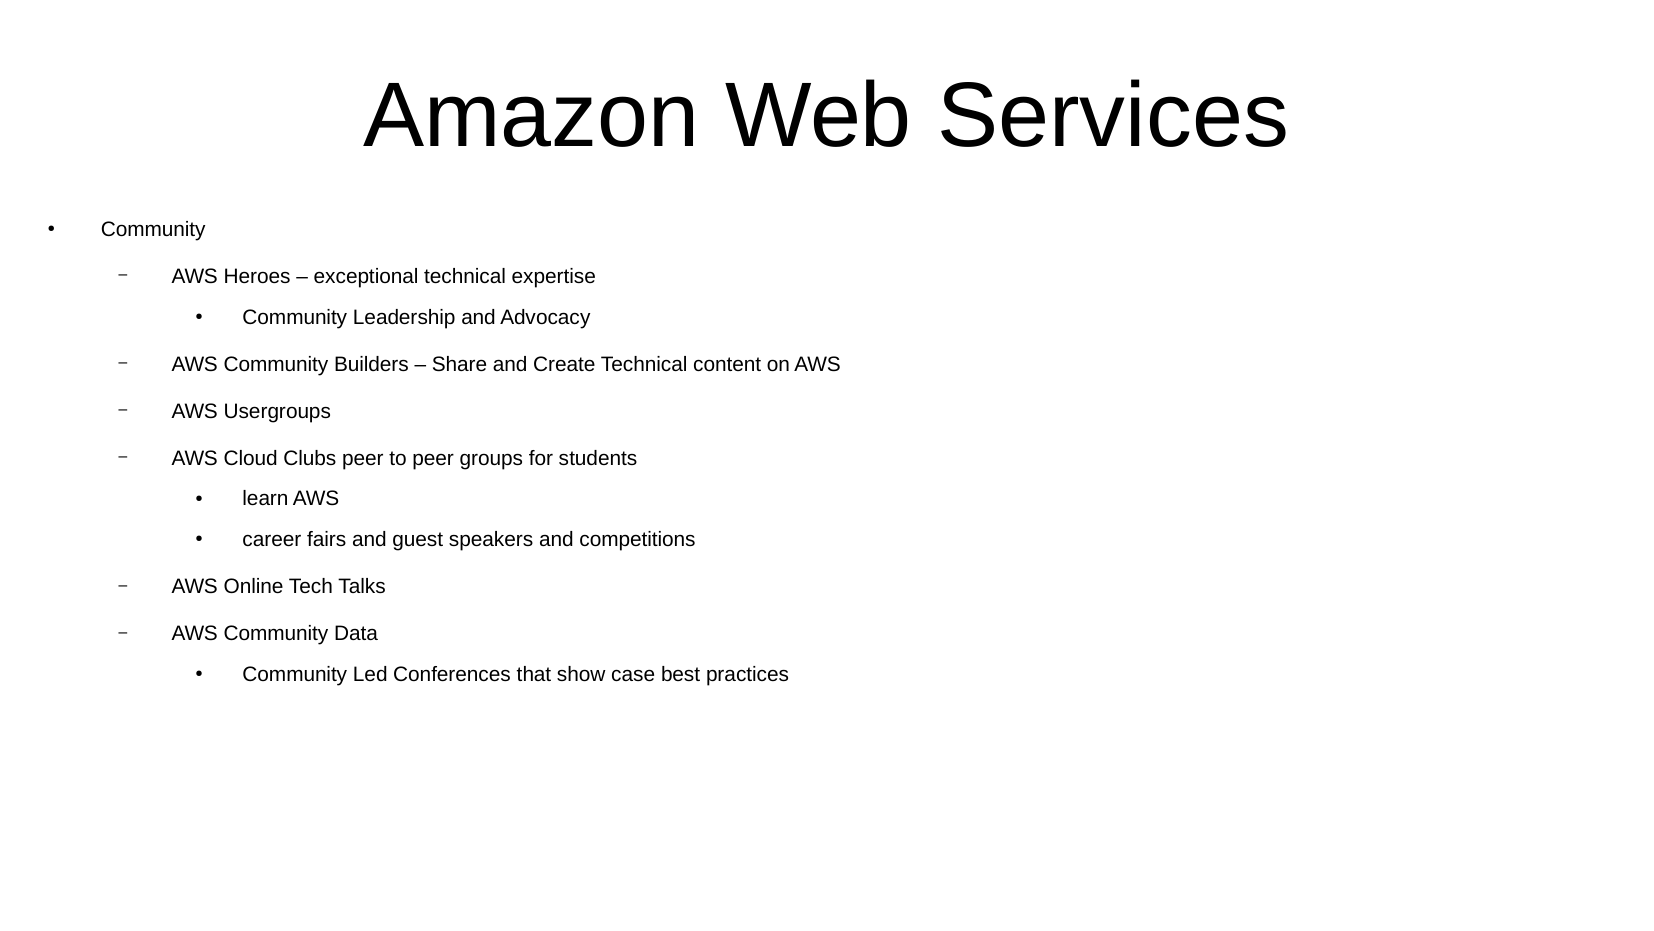

# Amazon Web Services
Community
AWS Heroes – exceptional technical expertise
Community Leadership and Advocacy
AWS Community Builders – Share and Create Technical content on AWS
AWS Usergroups
AWS Cloud Clubs peer to peer groups for students
learn AWS
career fairs and guest speakers and competitions
AWS Online Tech Talks
AWS Community Data
Community Led Conferences that show case best practices